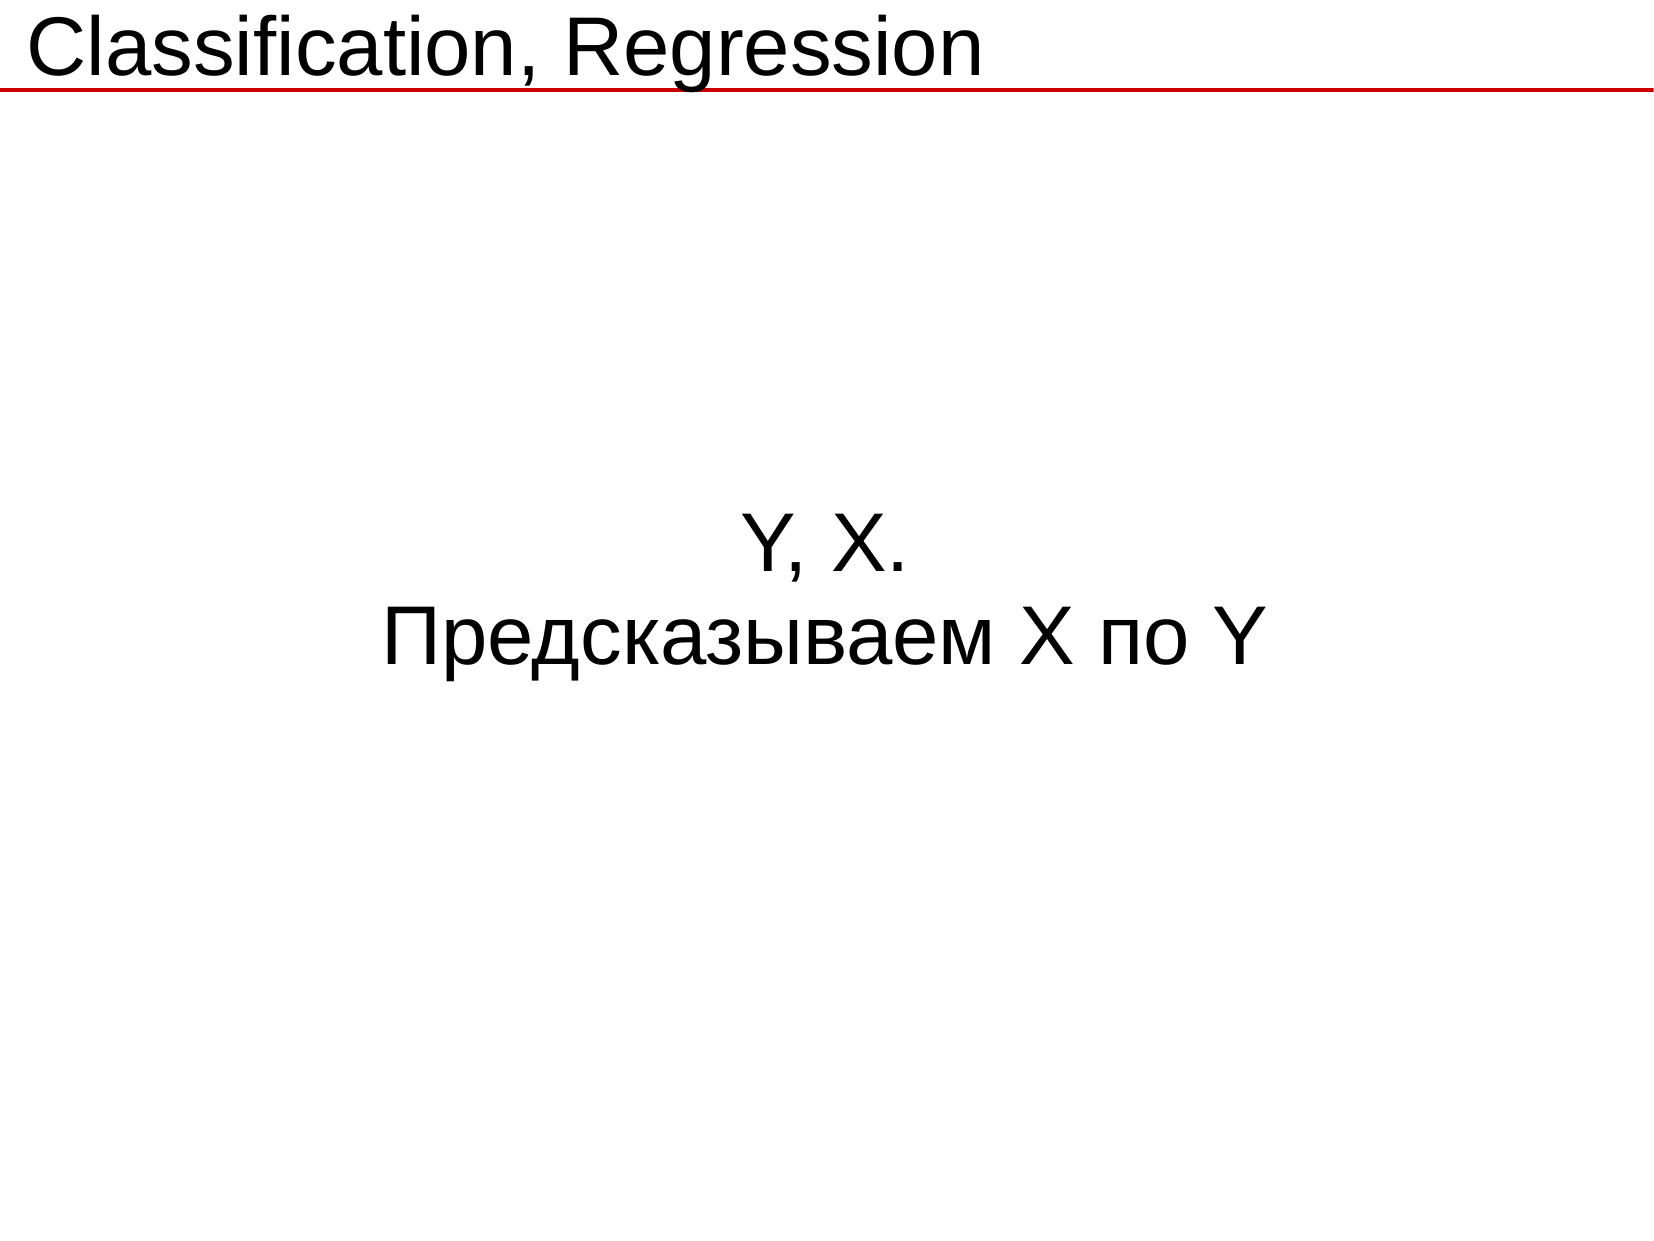

# Classification, Regression
Y, X.
Предсказываем X по Y